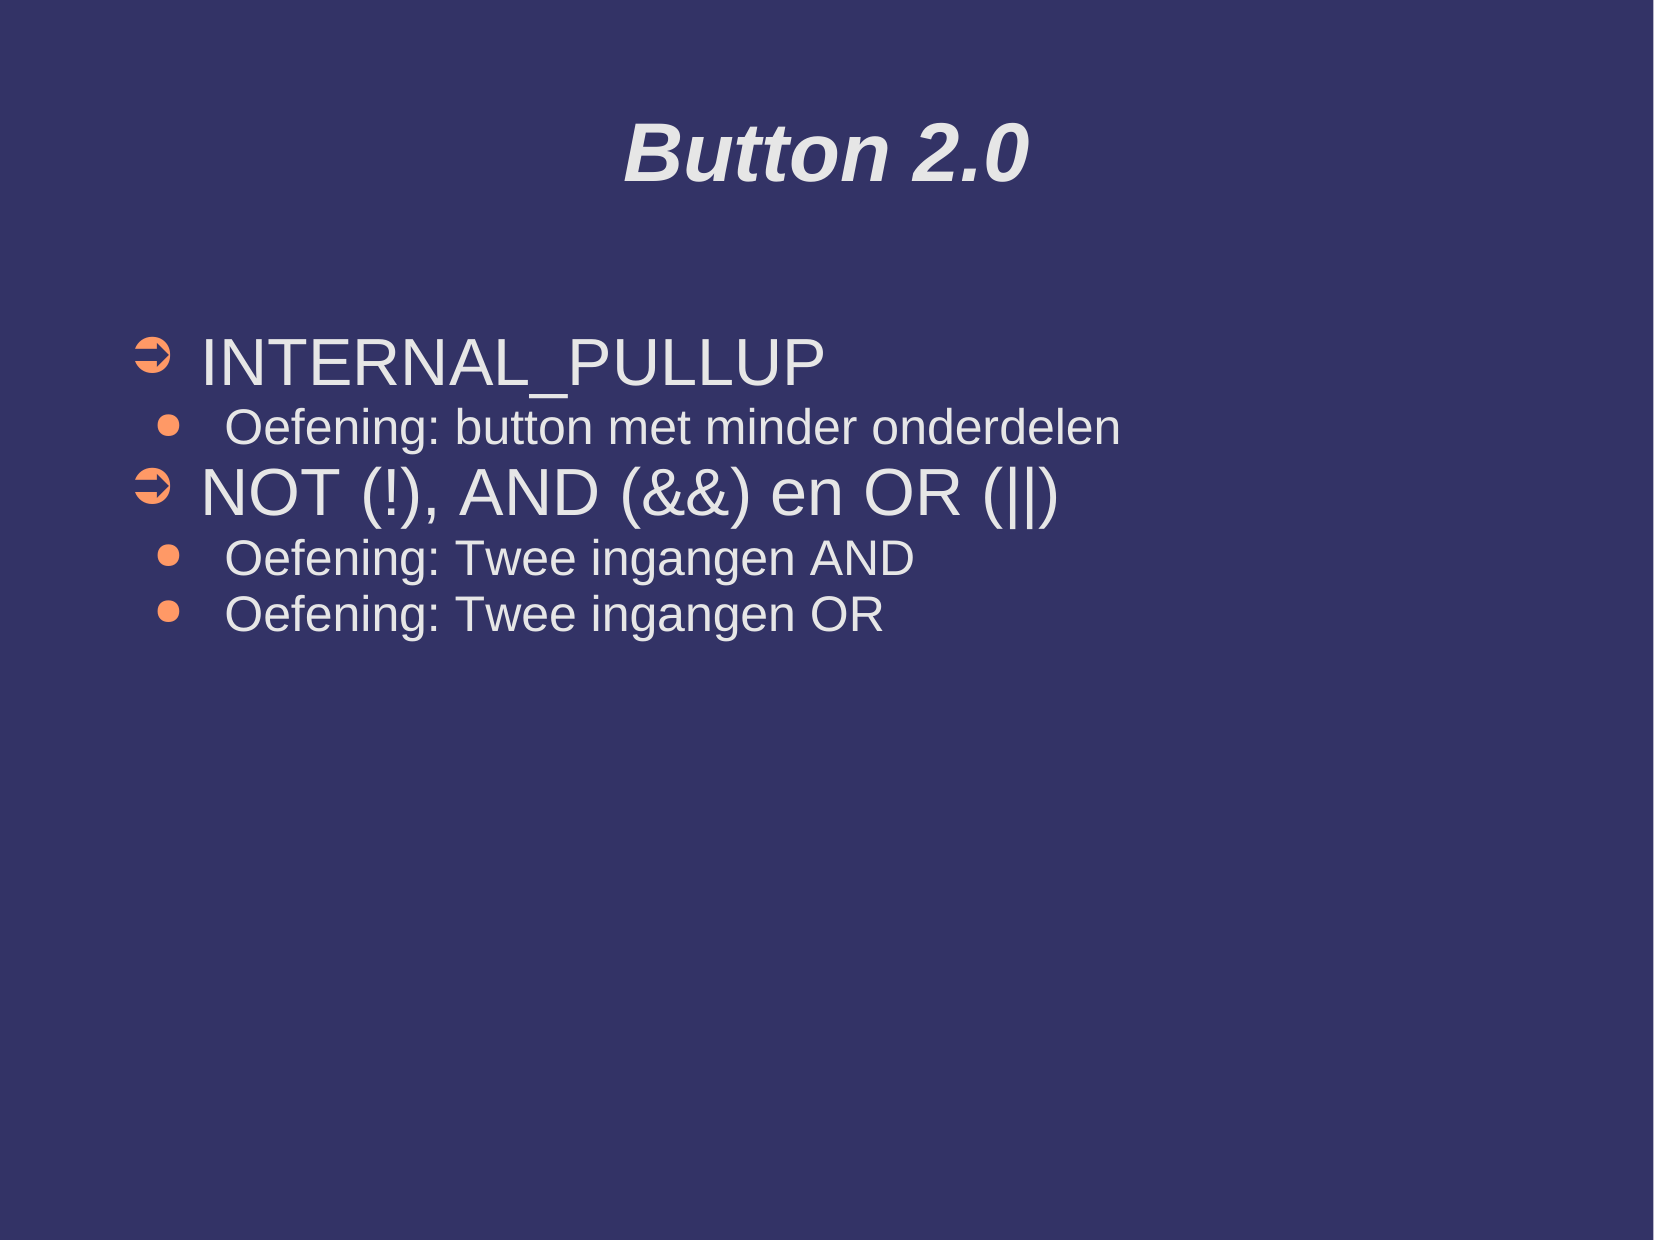

# Button 2.0
INTERNAL_PULLUP
Oefening: button met minder onderdelen
NOT (!), AND (&&) en OR (||)
Oefening: Twee ingangen AND
Oefening: Twee ingangen OR